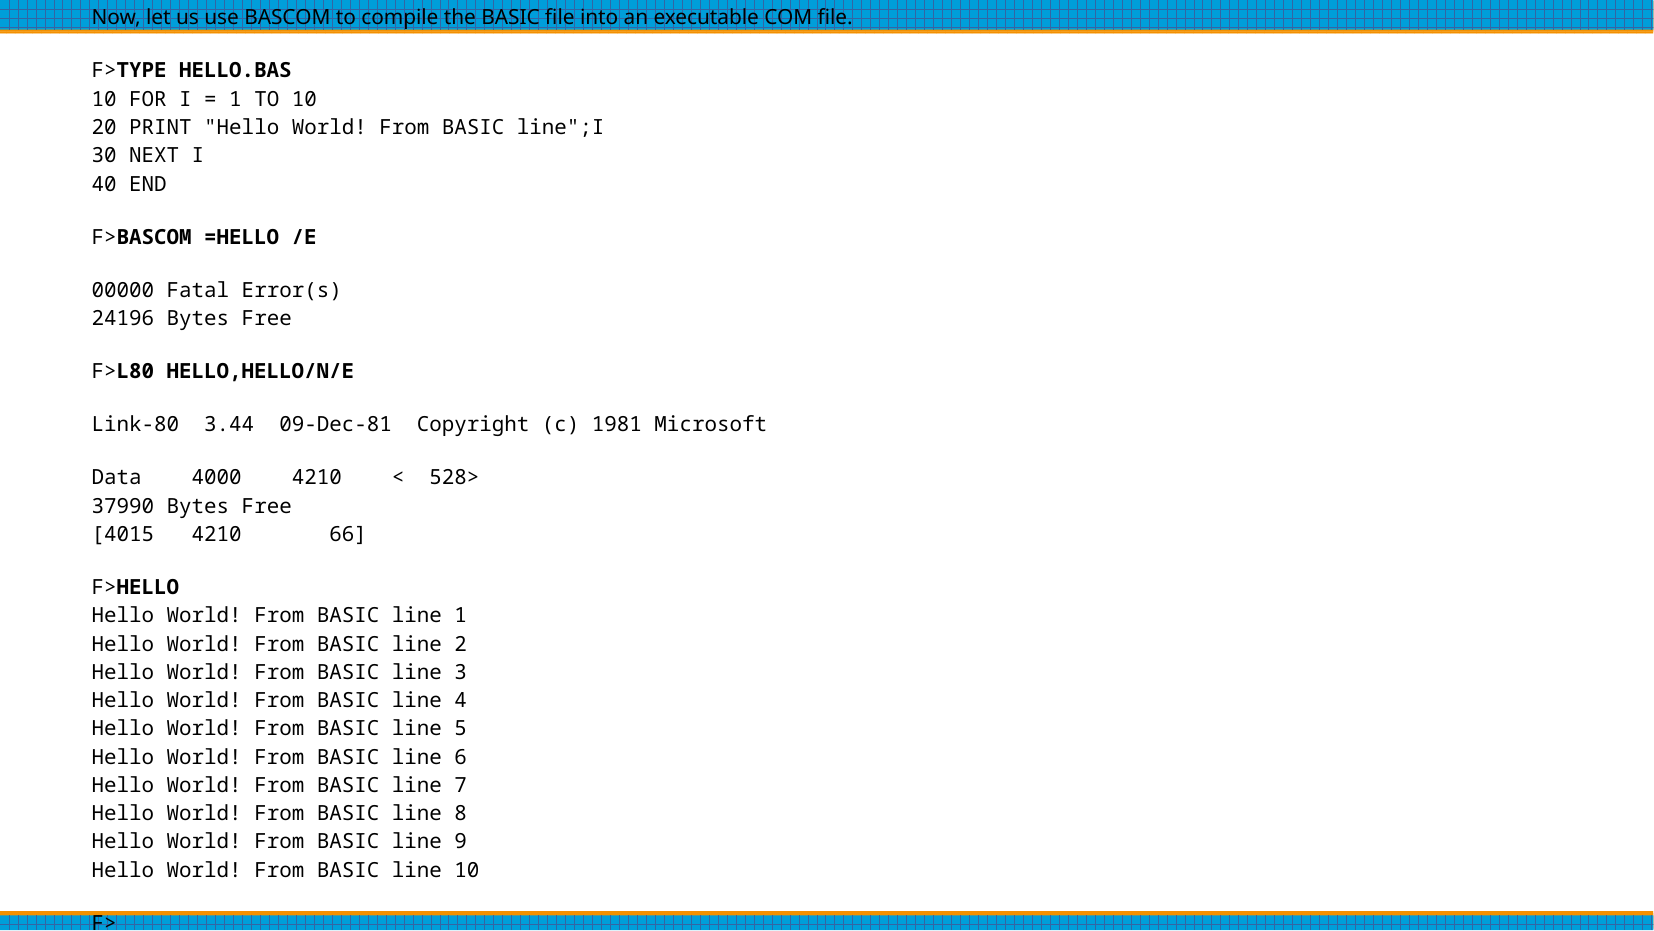

Now, let us use BASCOM to compile the BASIC file into an executable COM file.
F>TYPE HELLO.BAS
10 FOR I = 1 TO 10
20 PRINT "Hello World! From BASIC line";I
30 NEXT I
40 END
F>BASCOM =HELLO /E
00000 Fatal Error(s)
24196 Bytes Free
F>L80 HELLO,HELLO/N/E
Link-80 3.44 09-Dec-81 Copyright (c) 1981 Microsoft
Data 4000 4210 < 528>
37990 Bytes Free
[4015 4210 66]
F>HELLO
Hello World! From BASIC line 1
Hello World! From BASIC line 2
Hello World! From BASIC line 3
Hello World! From BASIC line 4
Hello World! From BASIC line 5
Hello World! From BASIC line 6
Hello World! From BASIC line 7
Hello World! From BASIC line 8
Hello World! From BASIC line 9
Hello World! From BASIC line 10
F>